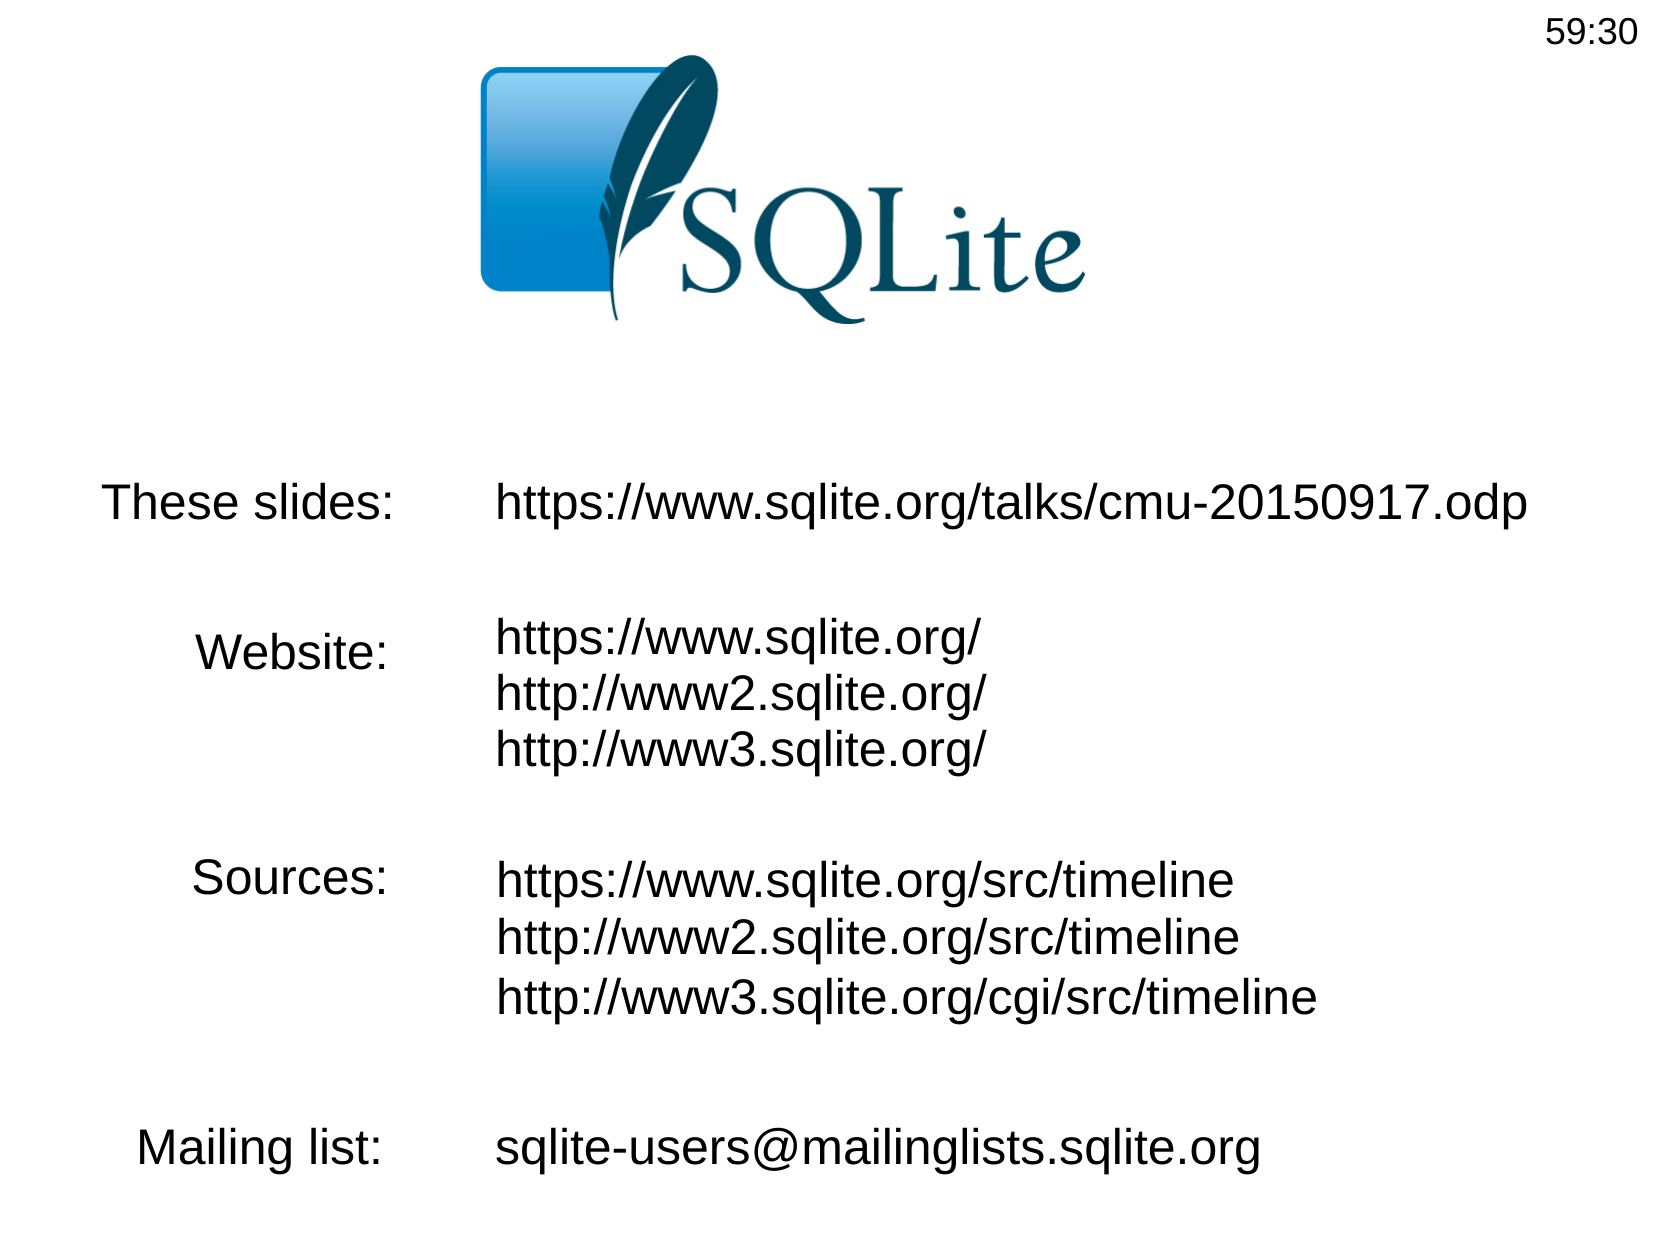

59:30
These slides:
https://www.sqlite.org/talks/cmu-20150917.odp
https://www.sqlite.org/
http://www2.sqlite.org/
http://www3.sqlite.org/
Website:
Sources:
https://www.sqlite.org/src/timeline
http://www2.sqlite.org/src/timeline
http://www3.sqlite.org/cgi/src/timeline
Mailing list:
sqlite-users@mailinglists.sqlite.org